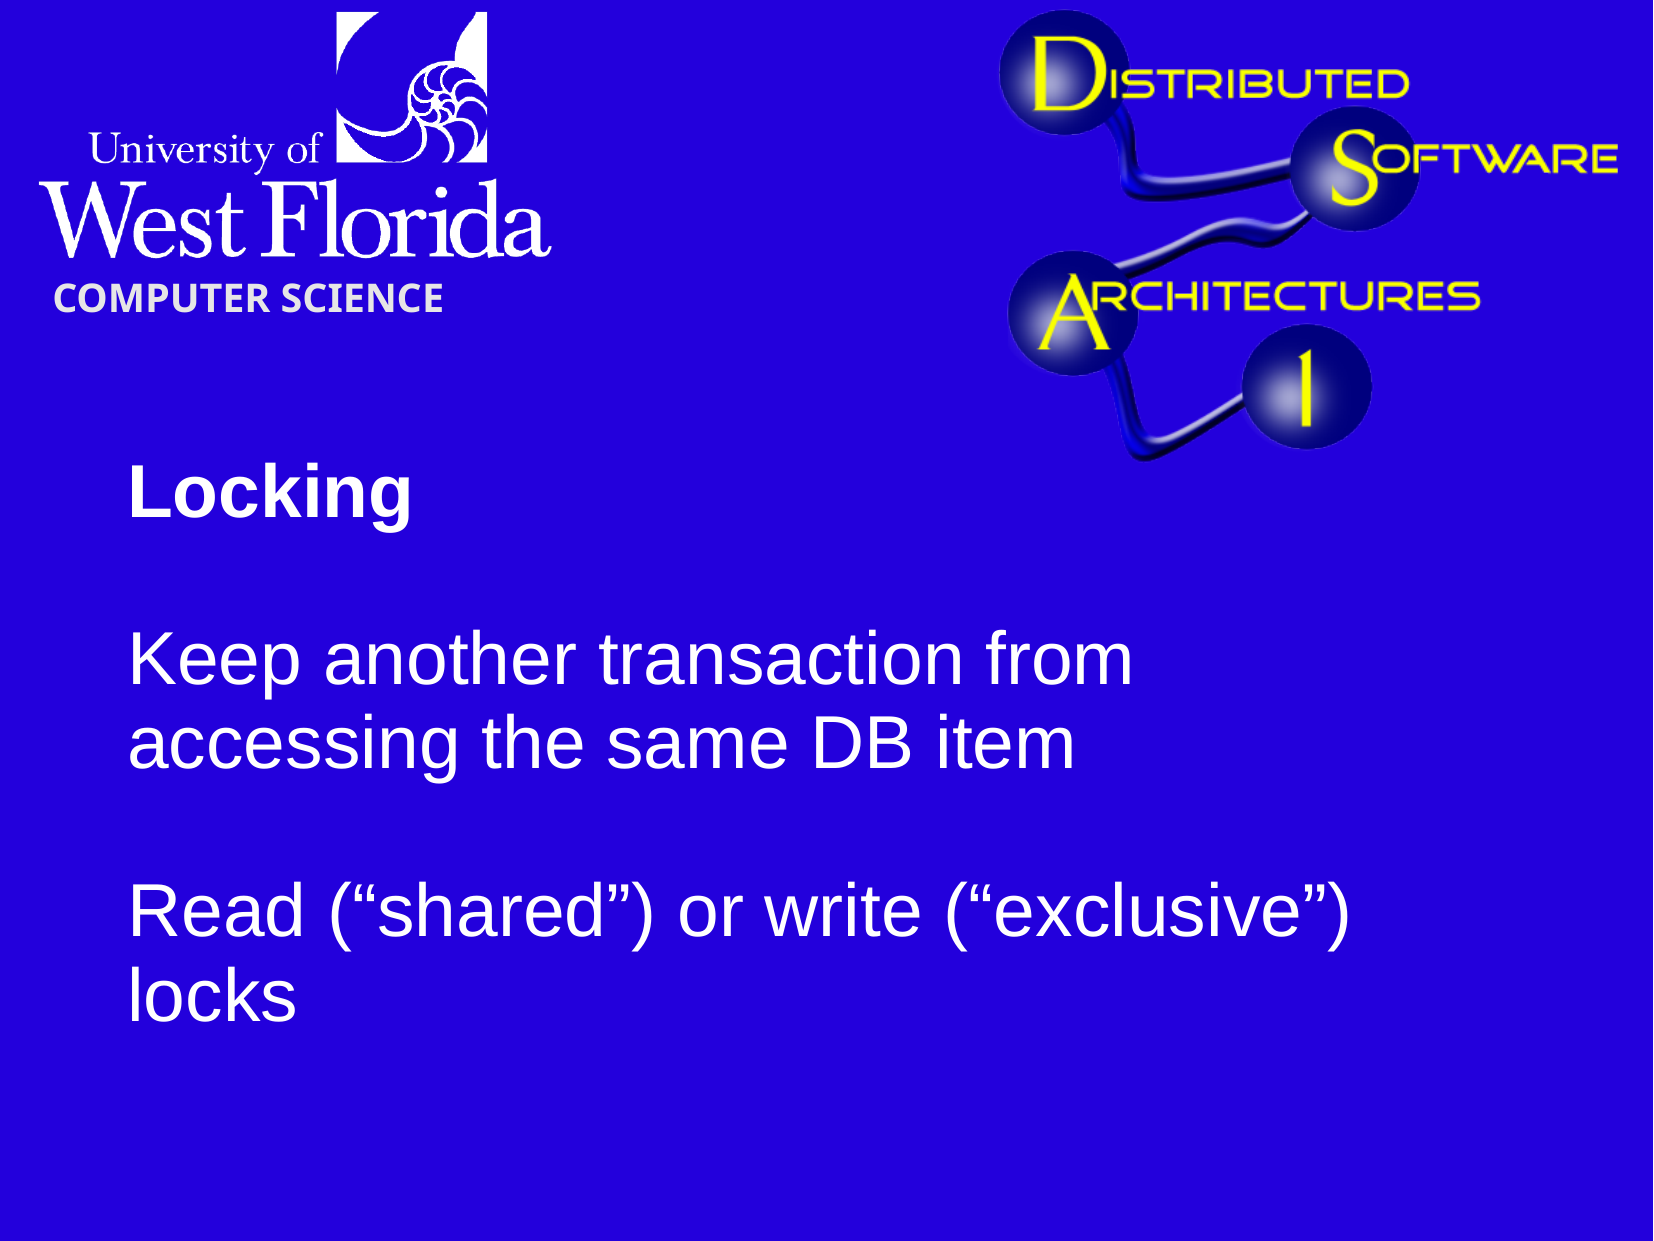

COMPUTER SCIENCE
Locking
Keep another transaction from accessing the same DB item
Read (“shared”) or write (“exclusive”) locks